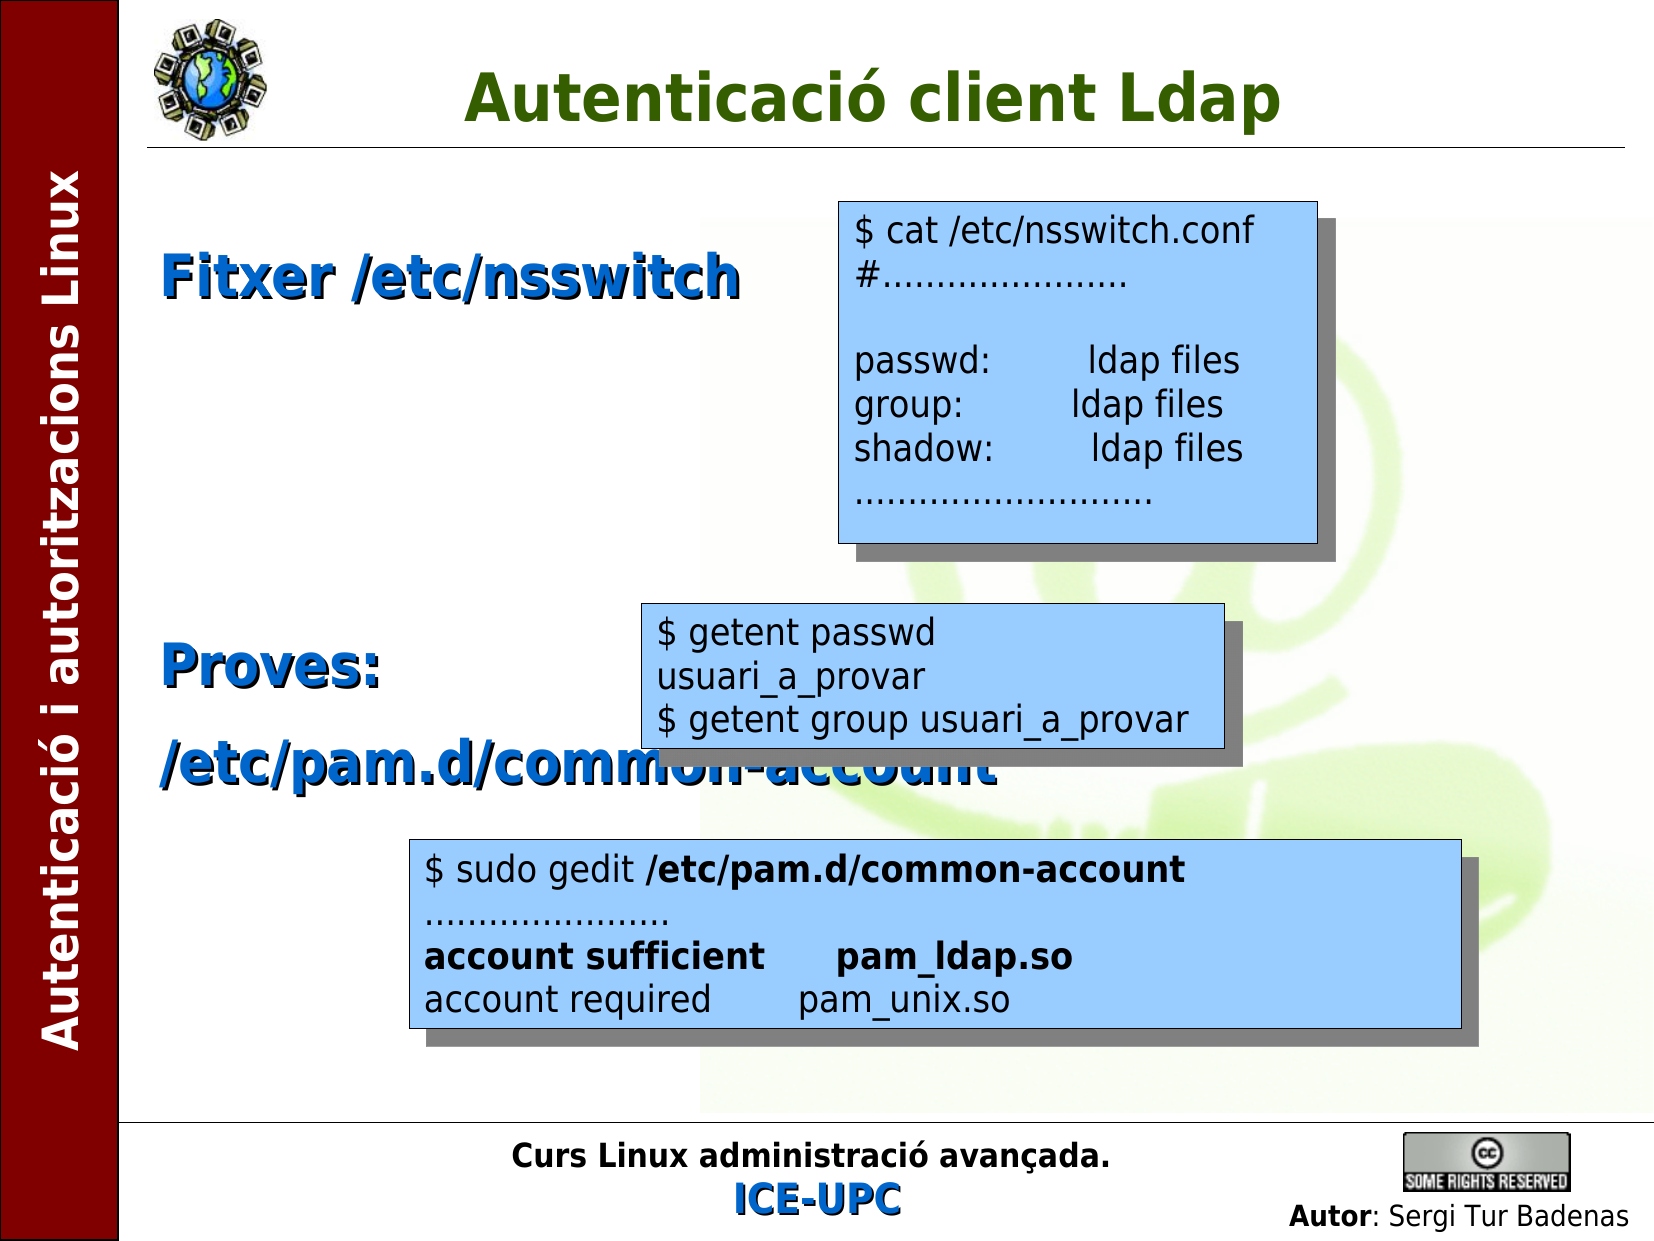

# Autenticació client Ldap
$ cat /etc/nsswitch.conf
#.......................
passwd: ldap files
group: ldap files
shadow: ldap files
............................
Fitxer /etc/nsswitch
Proves:
/etc/pam.d/common-account
$ getent passwd usuari_a_provar
$ getent group usuari_a_provar
$ sudo gedit /etc/pam.d/common-account
.......................
account sufficient pam_ldap.so
account required pam_unix.so